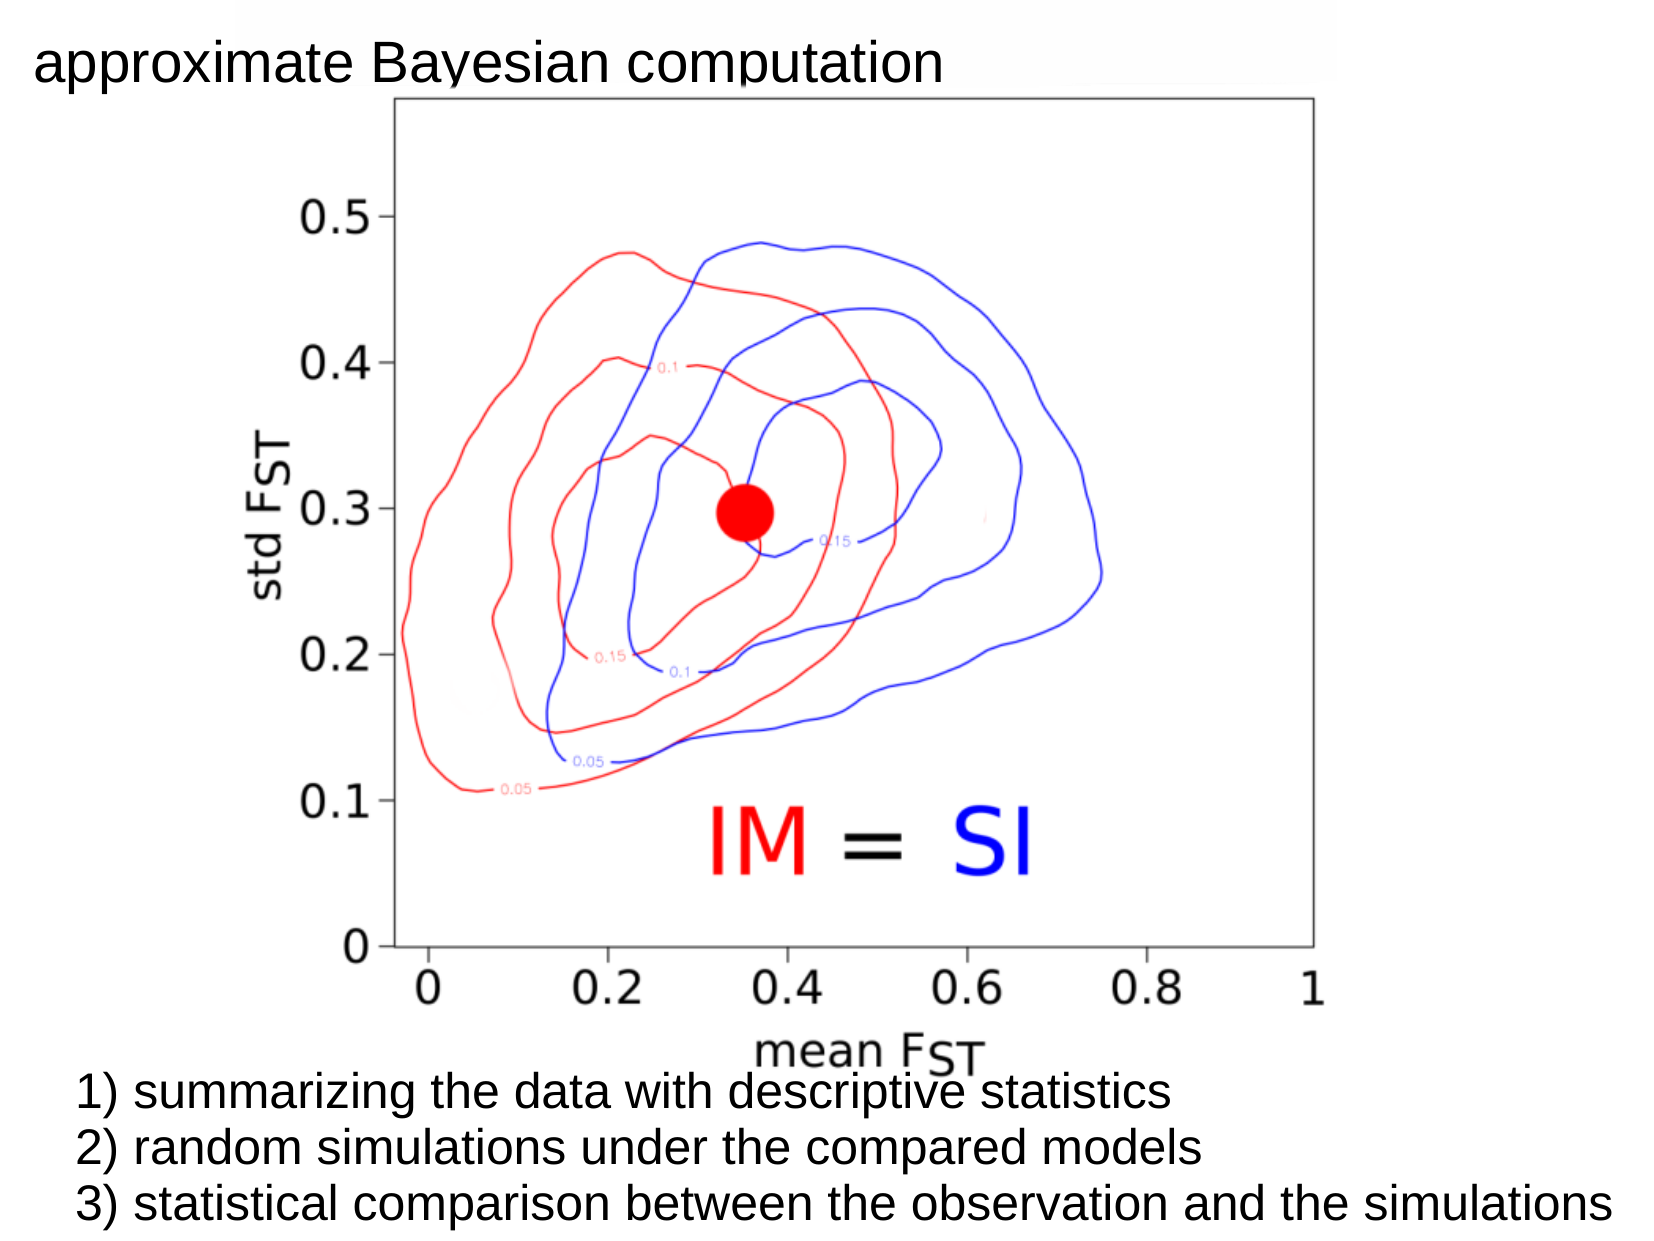

approximate Bayesian computation
1) summarizing the data with descriptive statistics
2) random simulations under the compared models
3) statistical comparison between the observation and the simulations